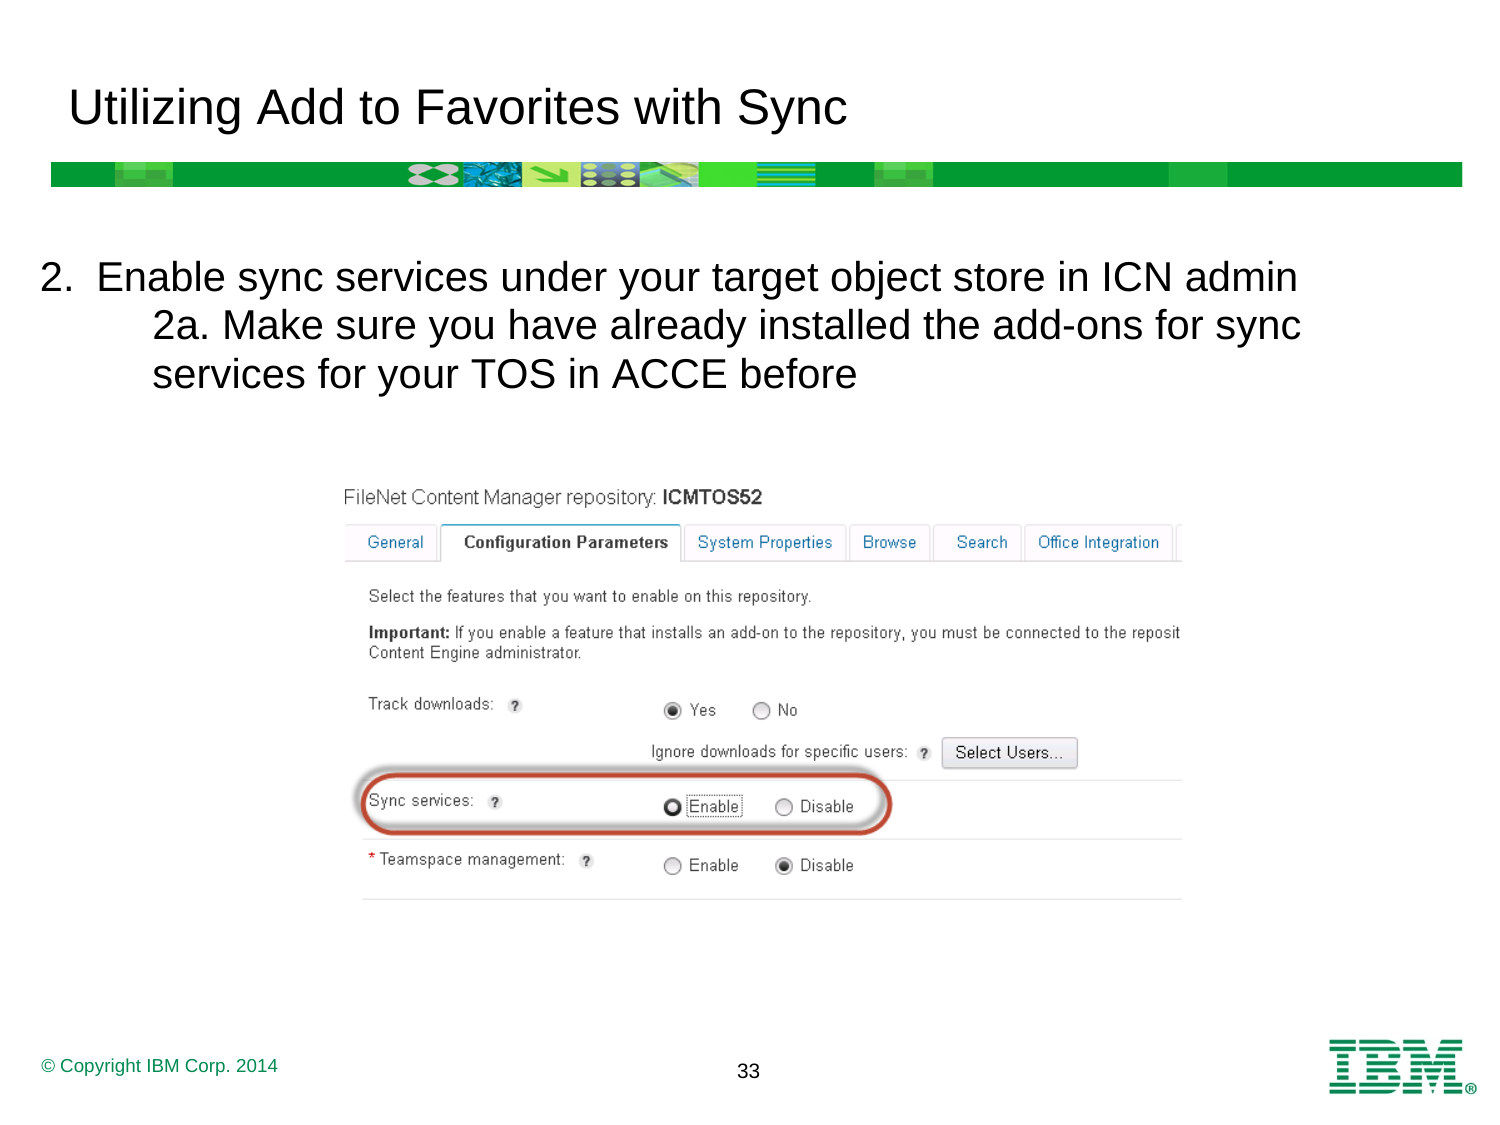

# Utilizing Add to Favorites with Sync
Enable sync services under your target object store in ICN admin
2a. Make sure you have already installed the add-ons for sync services for your TOS in ACCE before
33